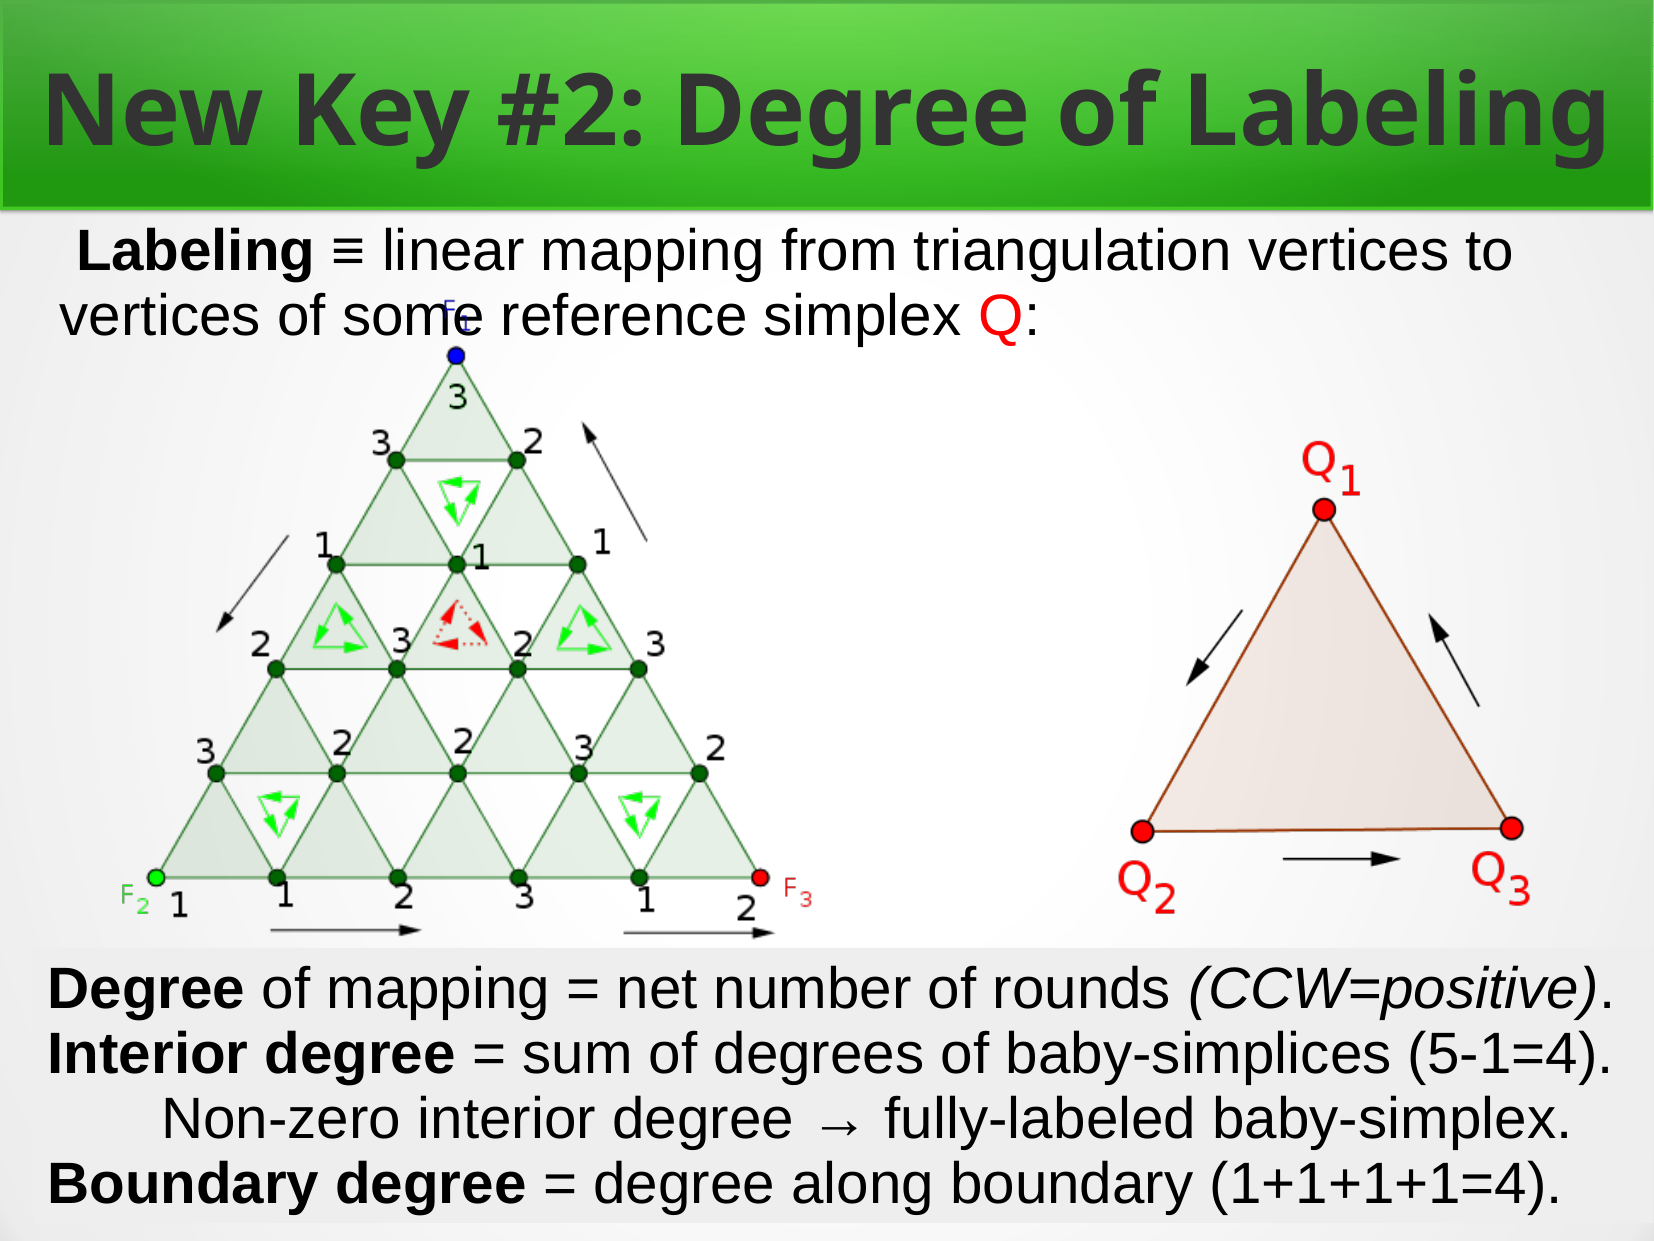

# New Key #2: Degree of Labeling
 Labeling ≡ linear mapping from triangulation vertices to vertices of some reference simplex Q:
Degree of mapping = net number of rounds (CCW=positive).
Interior degree = sum of degrees of baby-simplices (5-1=4).
 Non-zero interior degree → fully-labeled baby-simplex.
Boundary degree = degree along boundary (1+1+1+1=4).
Dividing a Partly-Burnt Cake Erel Segal-Halevi
12